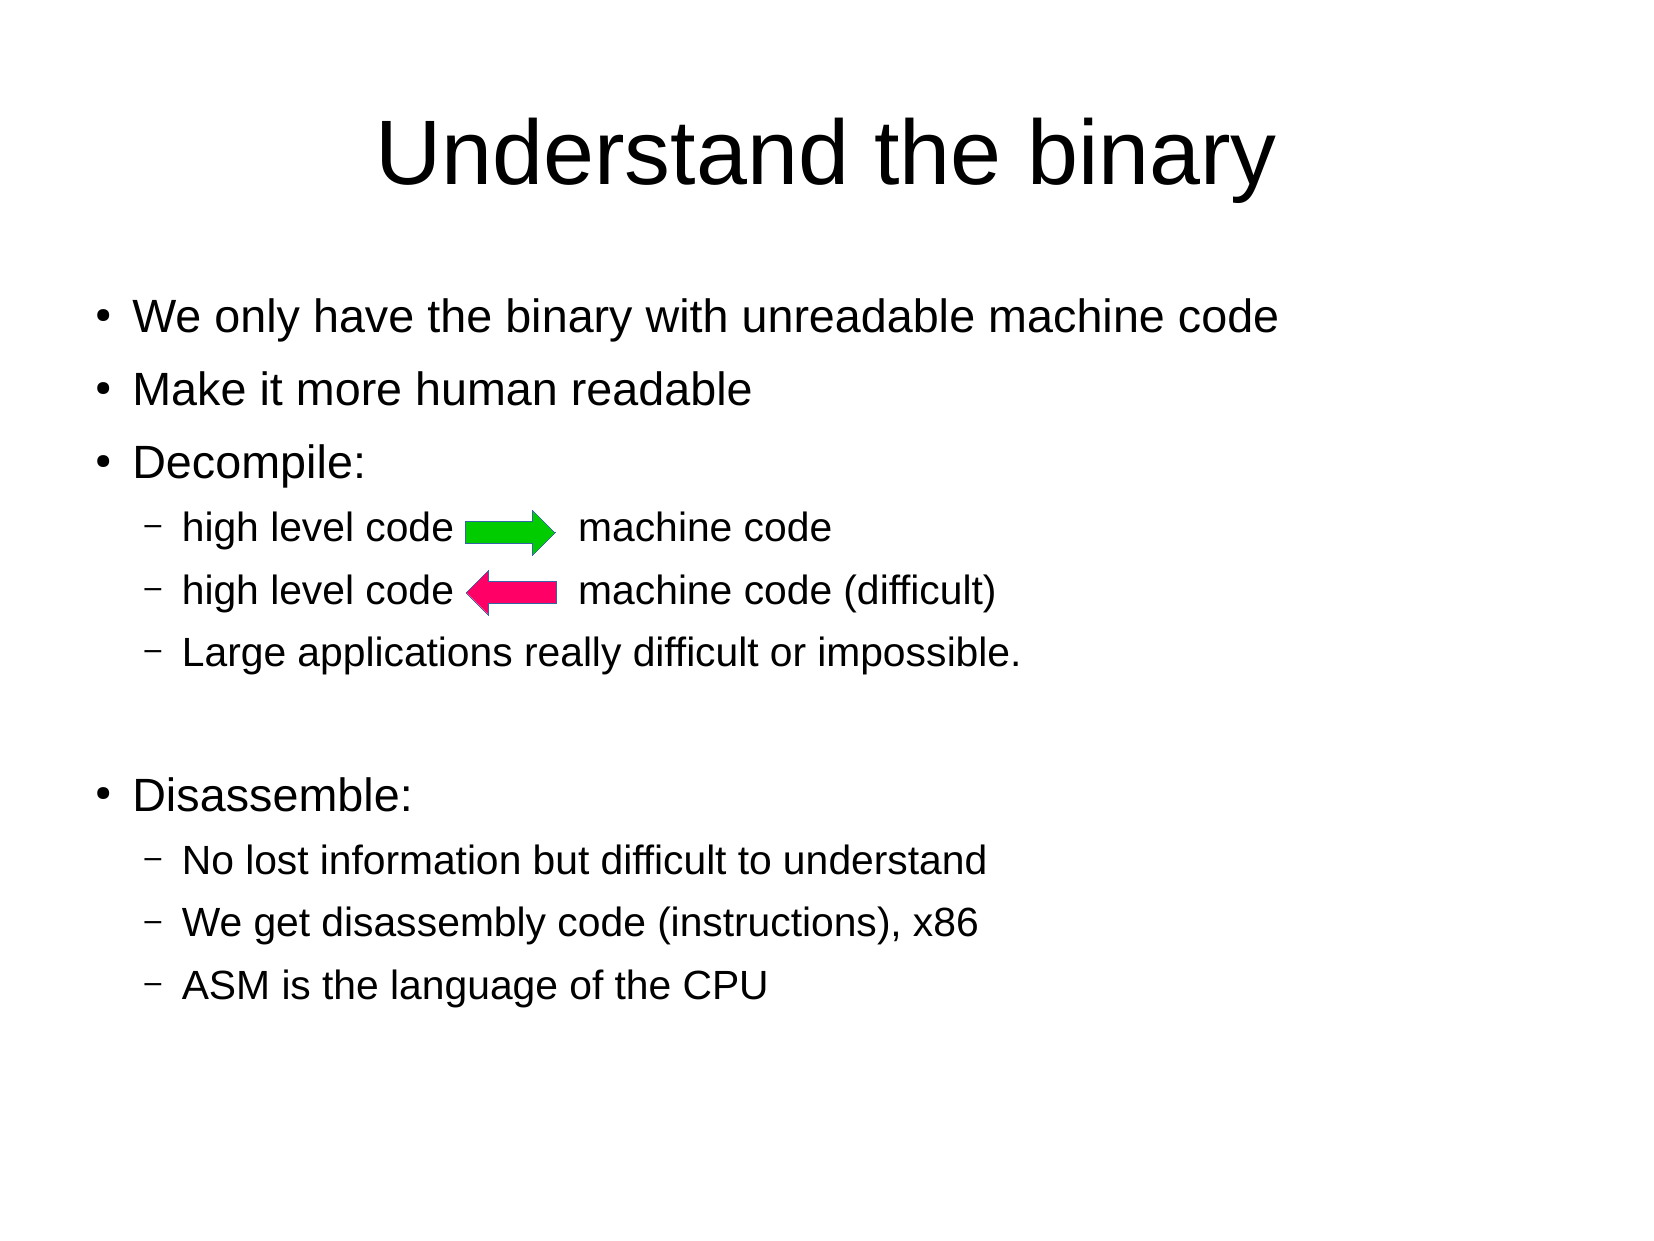

# Understand the binary
We only have the binary with unreadable machine code
Make it more human readable
Decompile:
high level code machine code
high level code machine code (difficult)
Large applications really difficult or impossible.
Disassemble:
No lost information but difficult to understand
We get disassembly code (instructions), x86
ASM is the language of the CPU